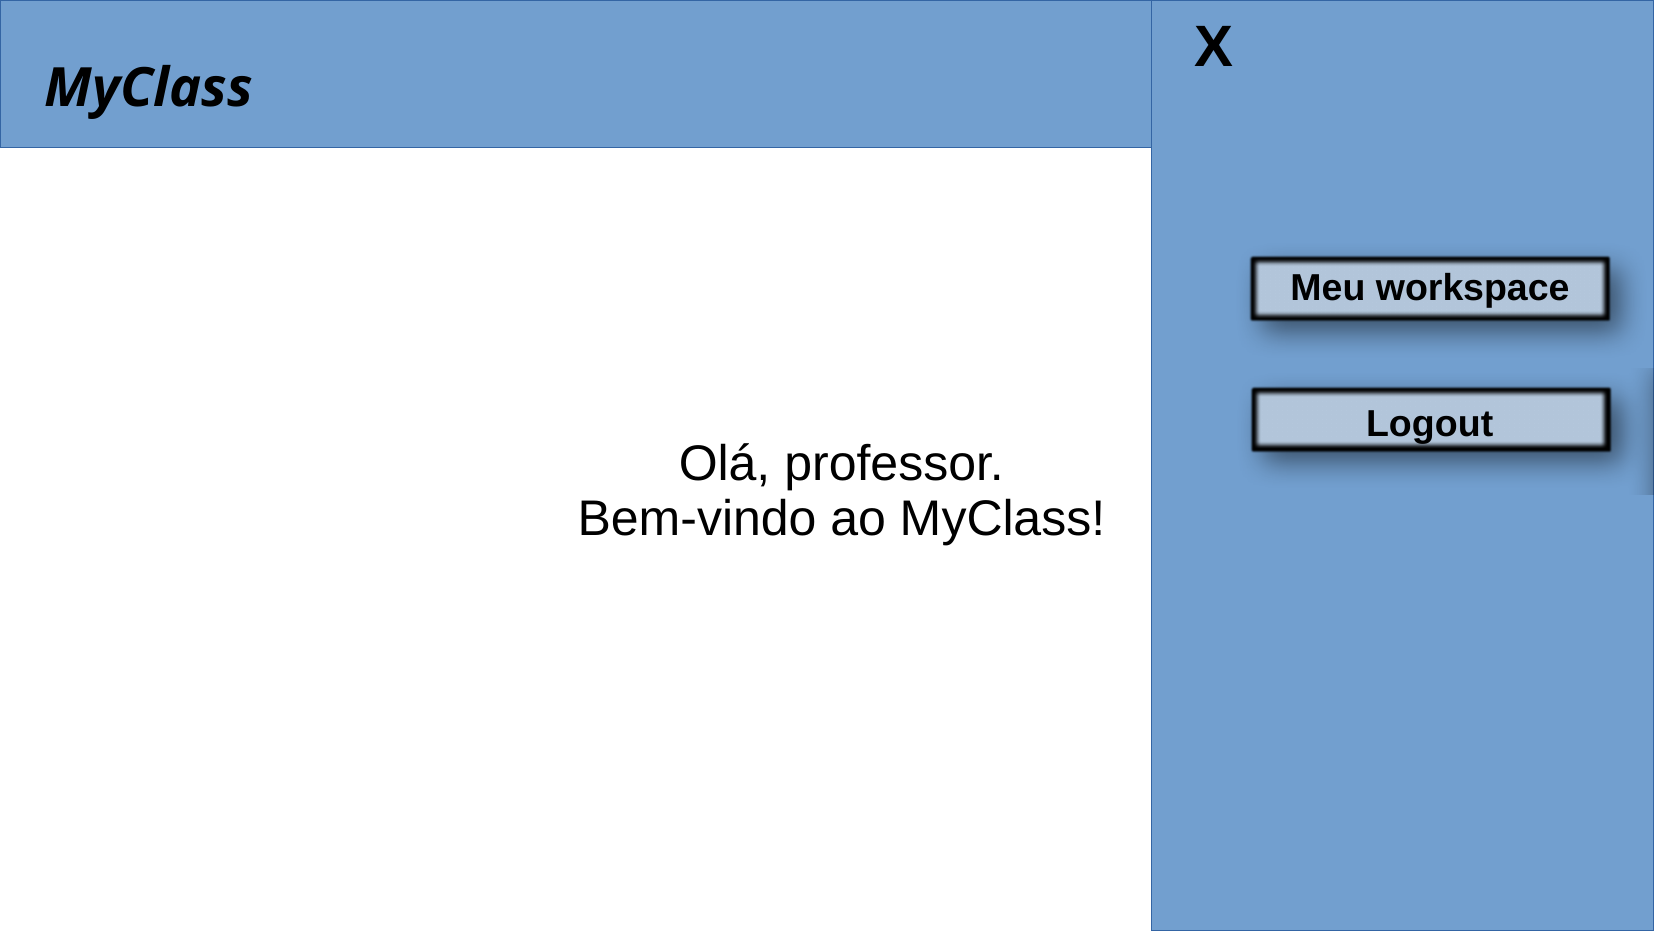

X
----
----
----
MyClass
Meu workspace
Logout
Olá, professor.
Bem-vindo ao MyClass!